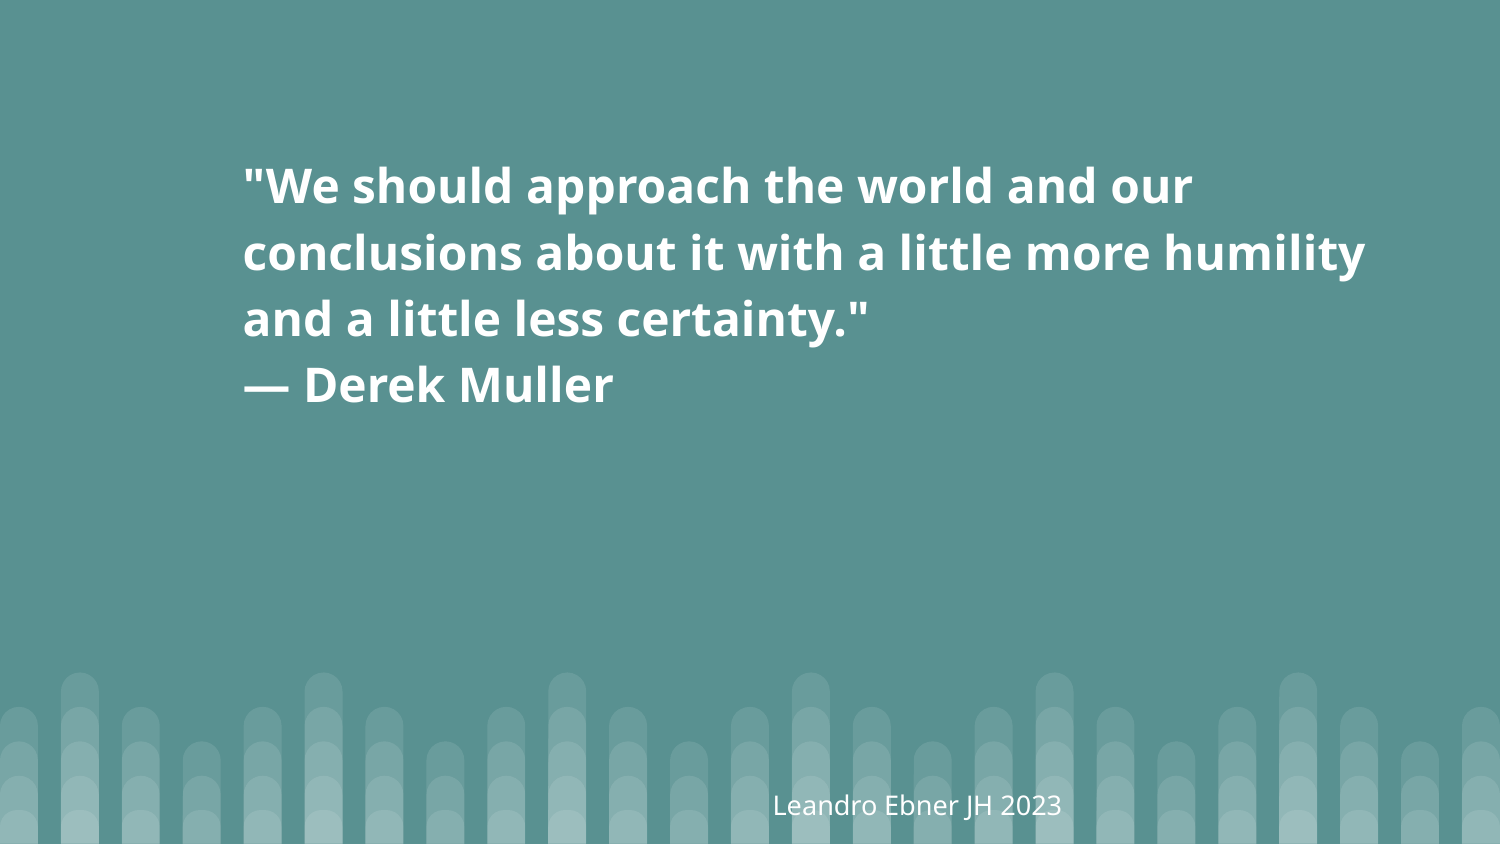

# "We should approach the world and our conclusions about it with a little more humility and a little less certainty." — Derek Muller